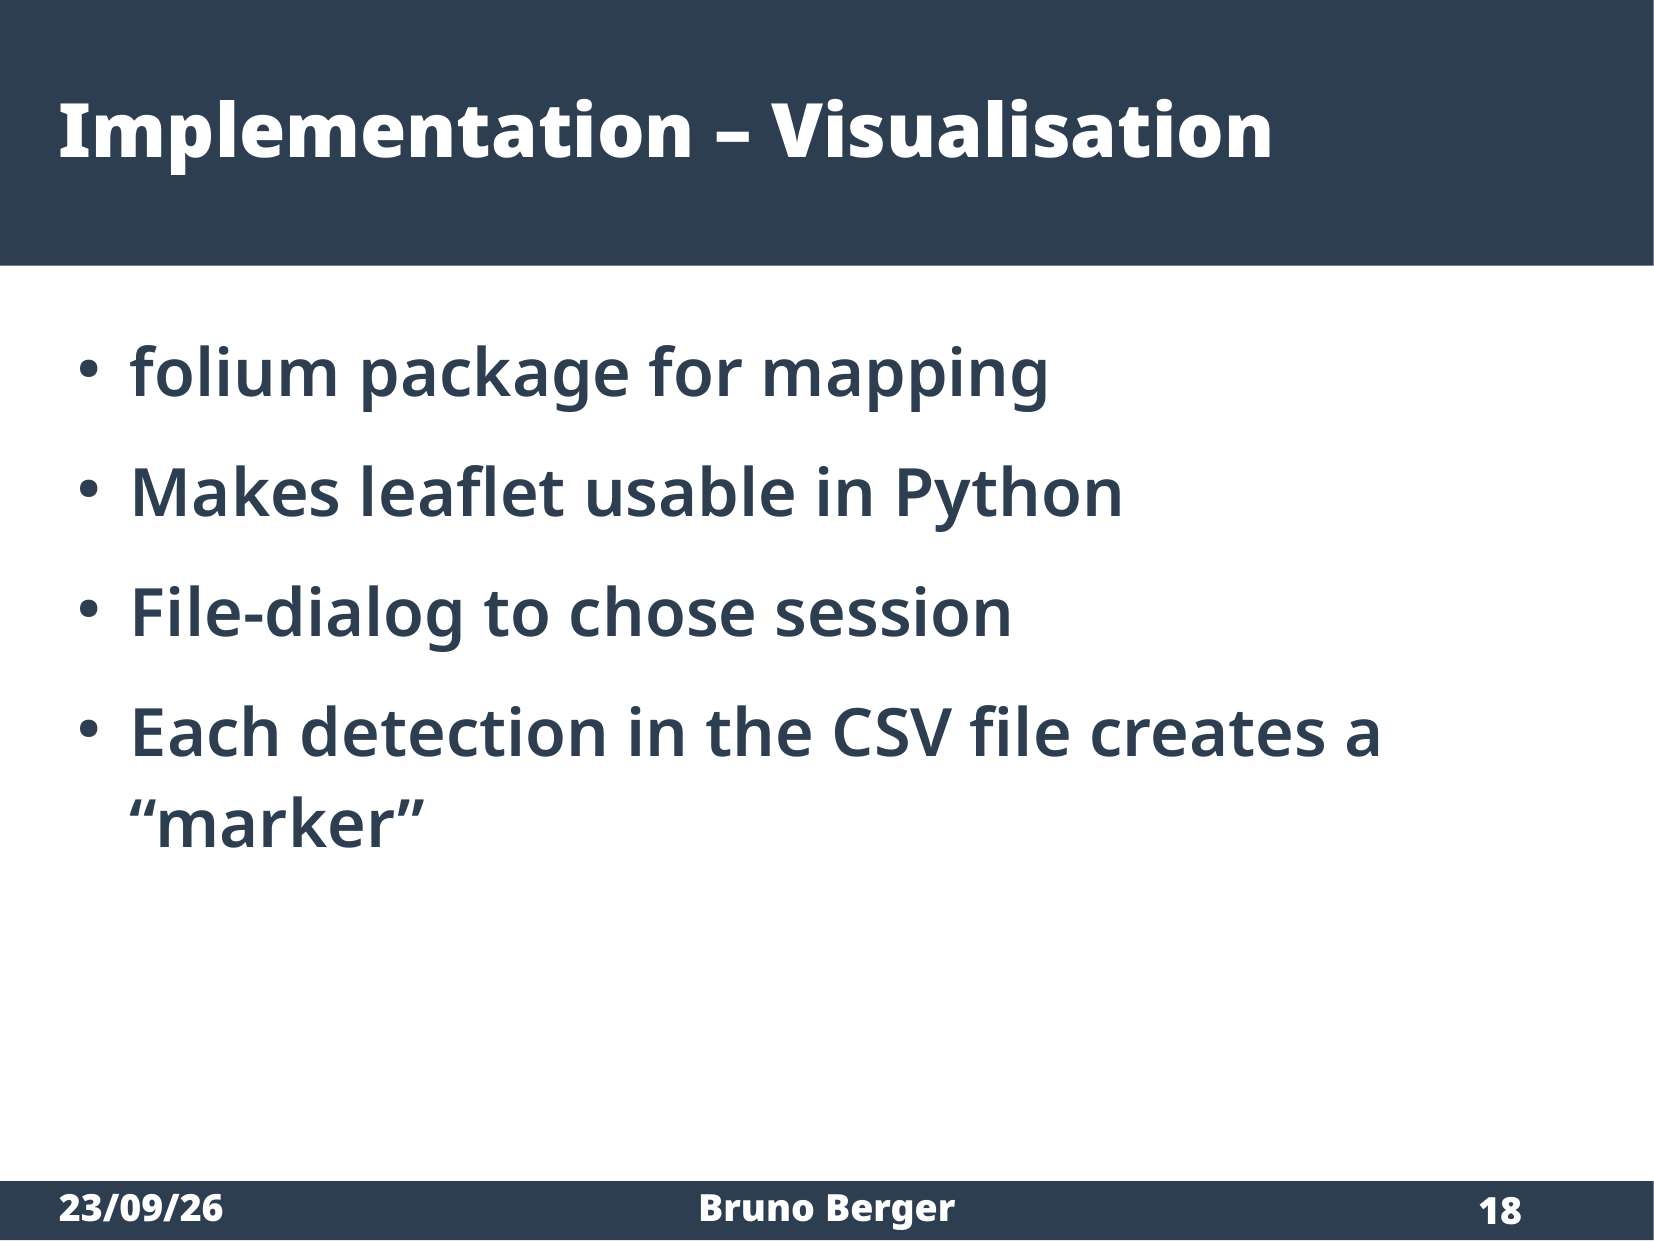

# Implementation – Visualisation
folium package for mapping
Makes leaflet usable in Python
File-dialog to chose session
Each detection in the CSV file creates a “marker”
Bruno Berger
18